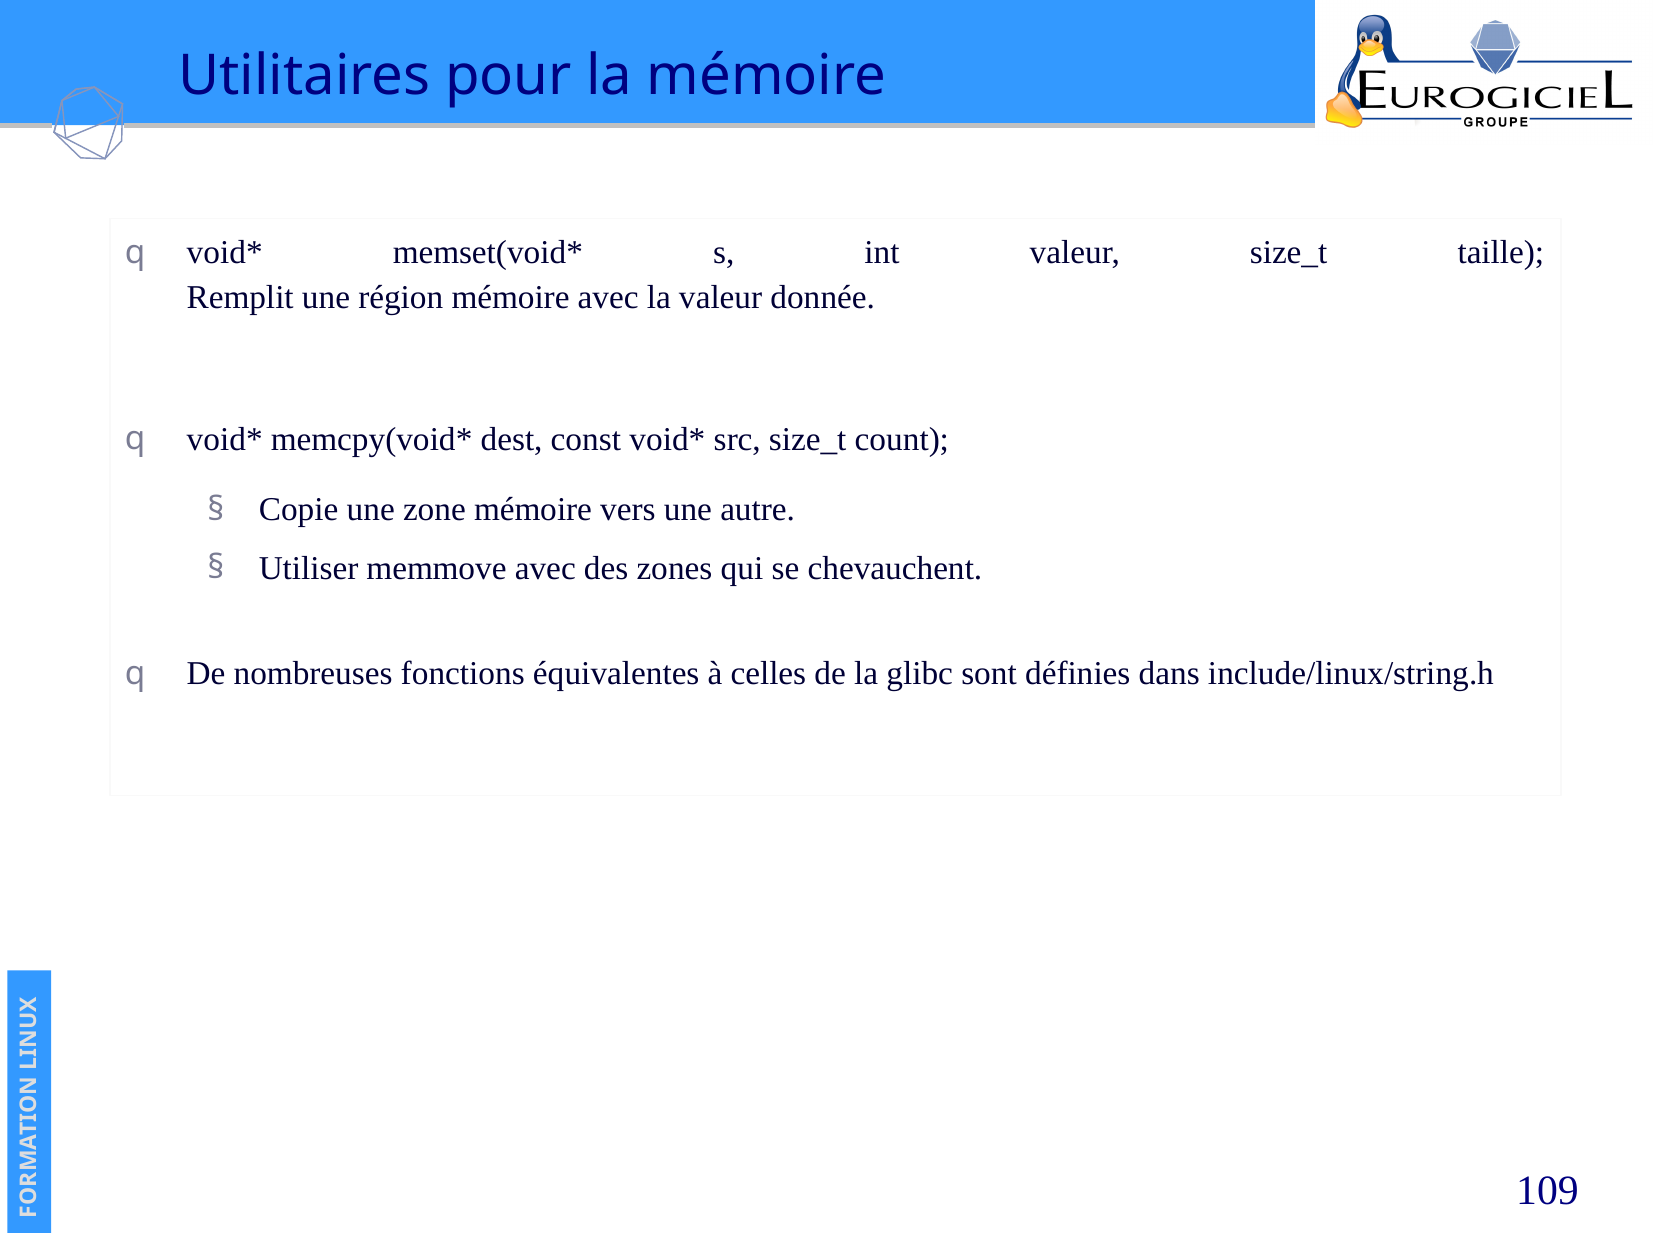

# Utilitaires pour la mémoire
void* memset(void* s, int valeur, size_t taille);
Remplit une région mémoire avec la valeur donnée.
void* memcpy(void* dest, const void* src, size_t count);
Copie une zone mémoire vers une autre.
Utiliser memmove avec des zones qui se chevauchent.
De nombreuses fonctions équivalentes à celles de la glibc sont définies dans include/linux/string.h